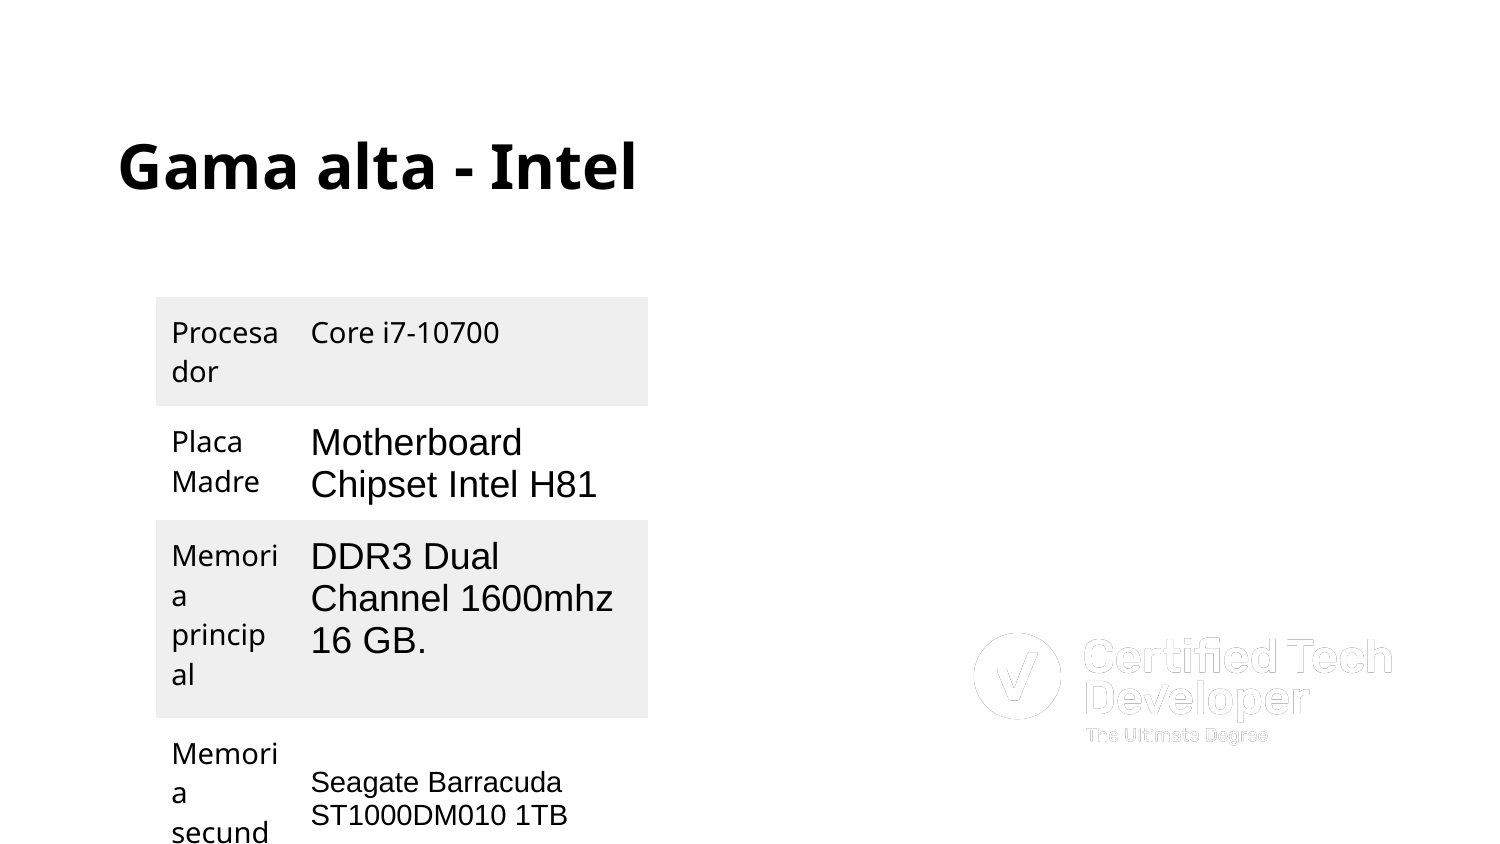

Gama alta - Intel
| Procesador | Core i7-10700 |
| --- | --- |
| Placa Madre | Motherboard Chipset Intel H81 |
| Memoria principal | DDR3 Dual Channel 1600mhz 16 GB. |
| Memoria secundaria | Seagate Barracuda ST1000DM010 1TB |
| GPU | GeForce GTX 1650 |